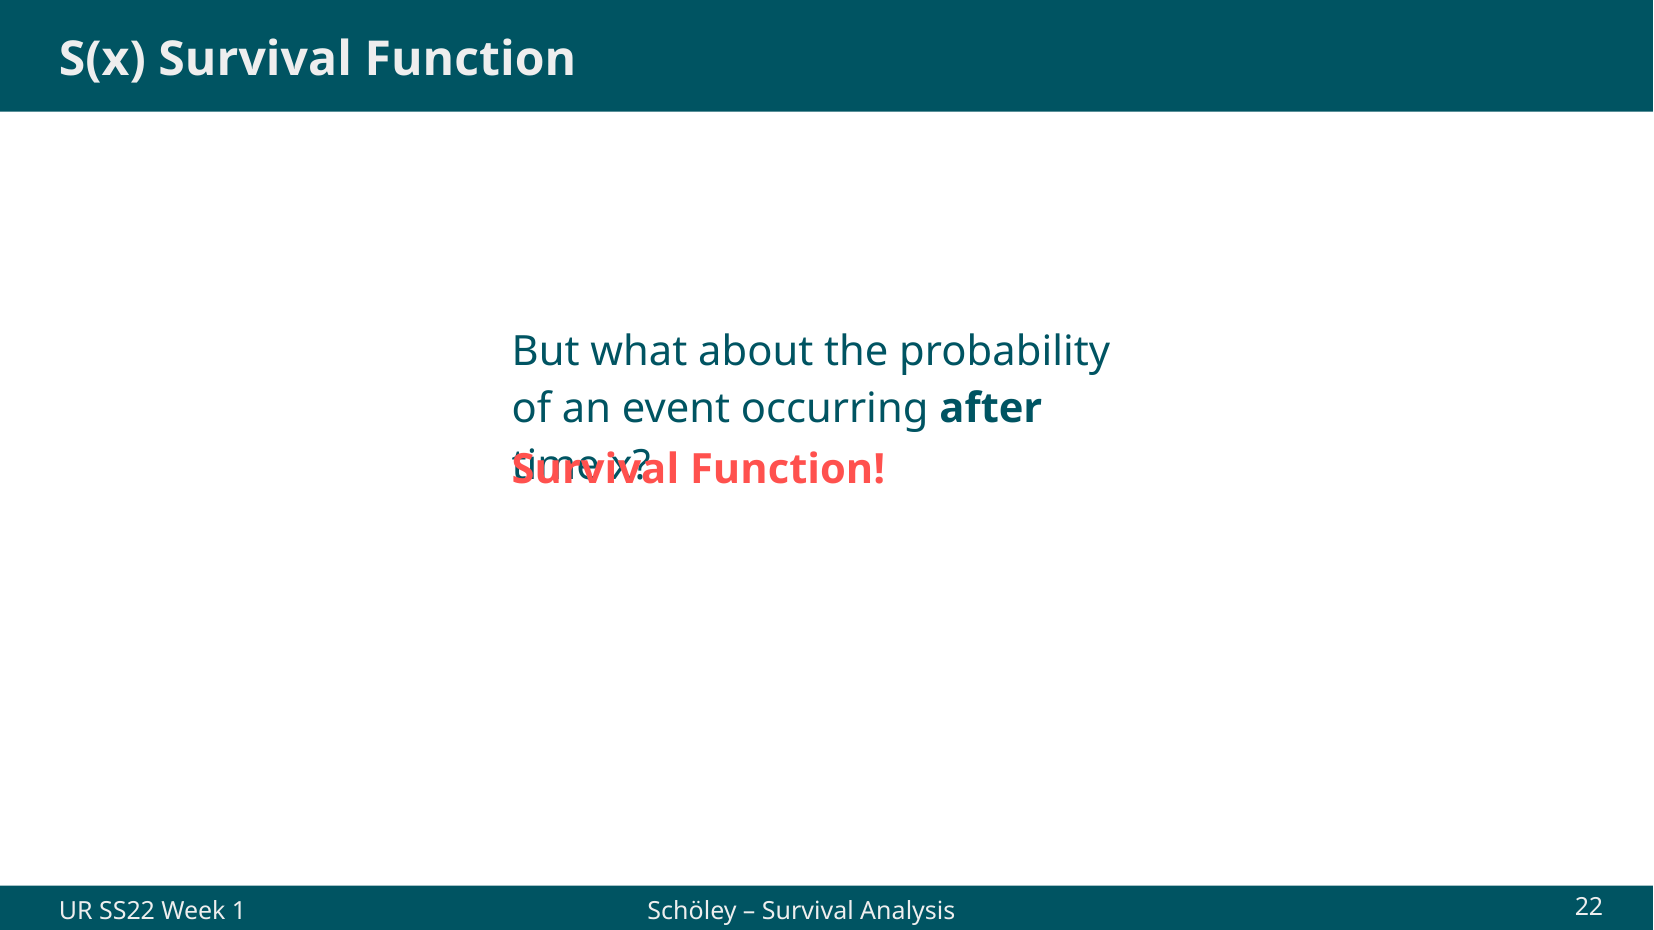

# S(x) Survival Function
But what about the probability of an event occurring after time x?
Survival Function!
22
UR SS22 Week 1
Schöley – Survival Analysis